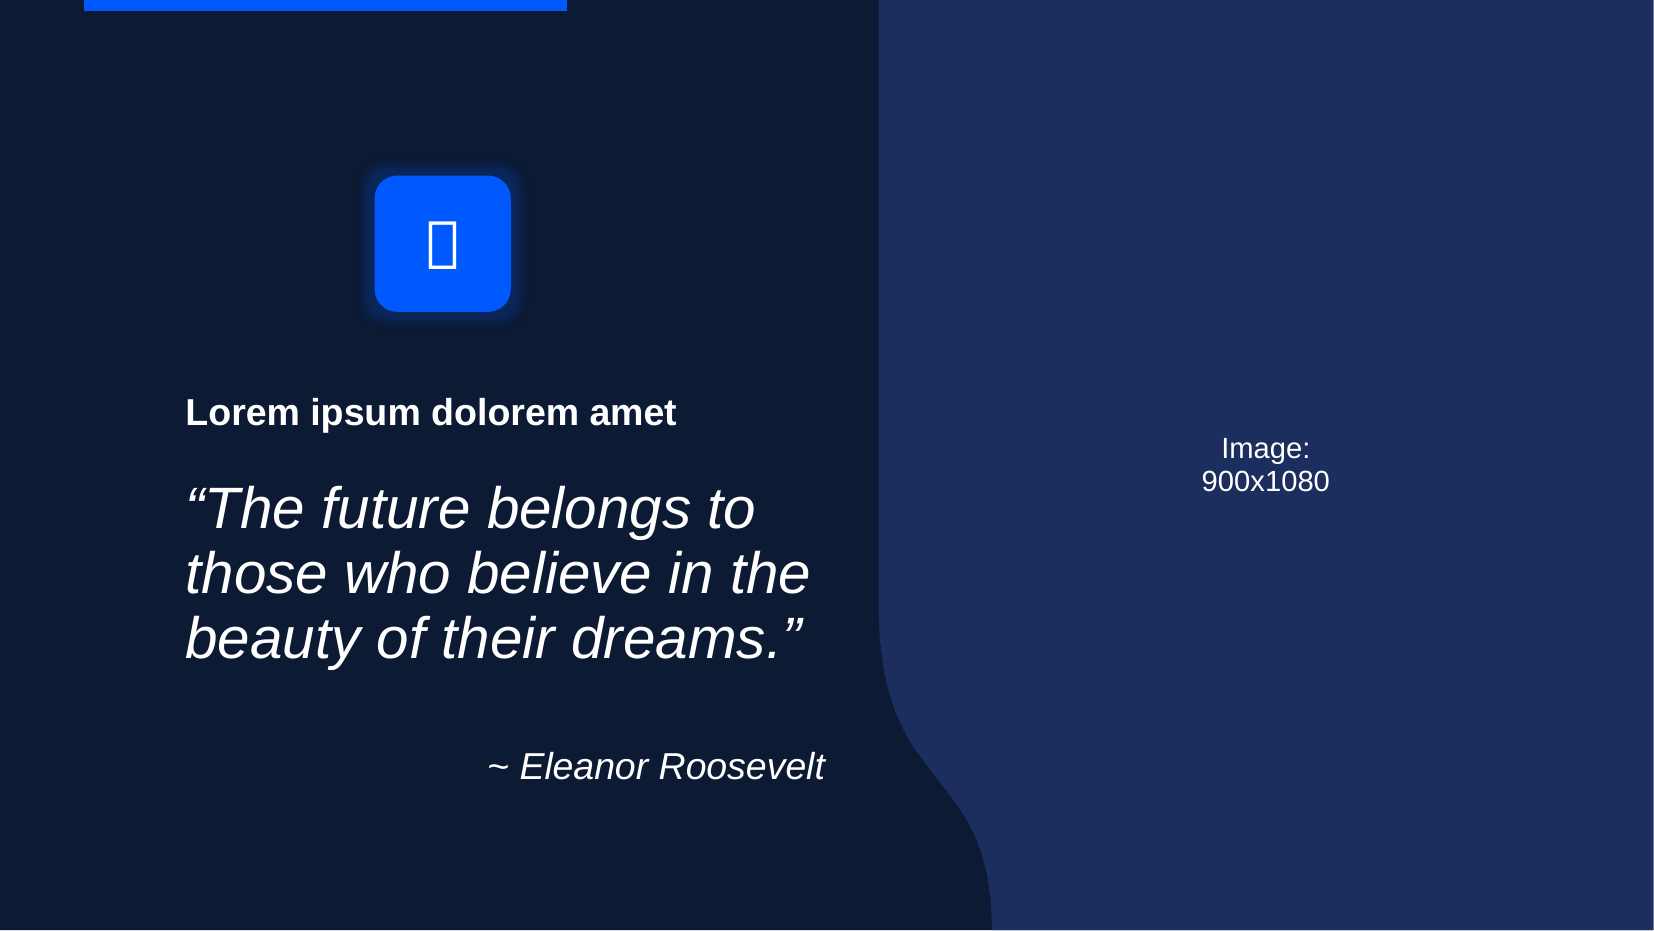

Image:
900x1080

Lorem ipsum dolorem amet
“The future belongs to those who believe in the beauty of their dreams.”
~ Eleanor Roosevelt